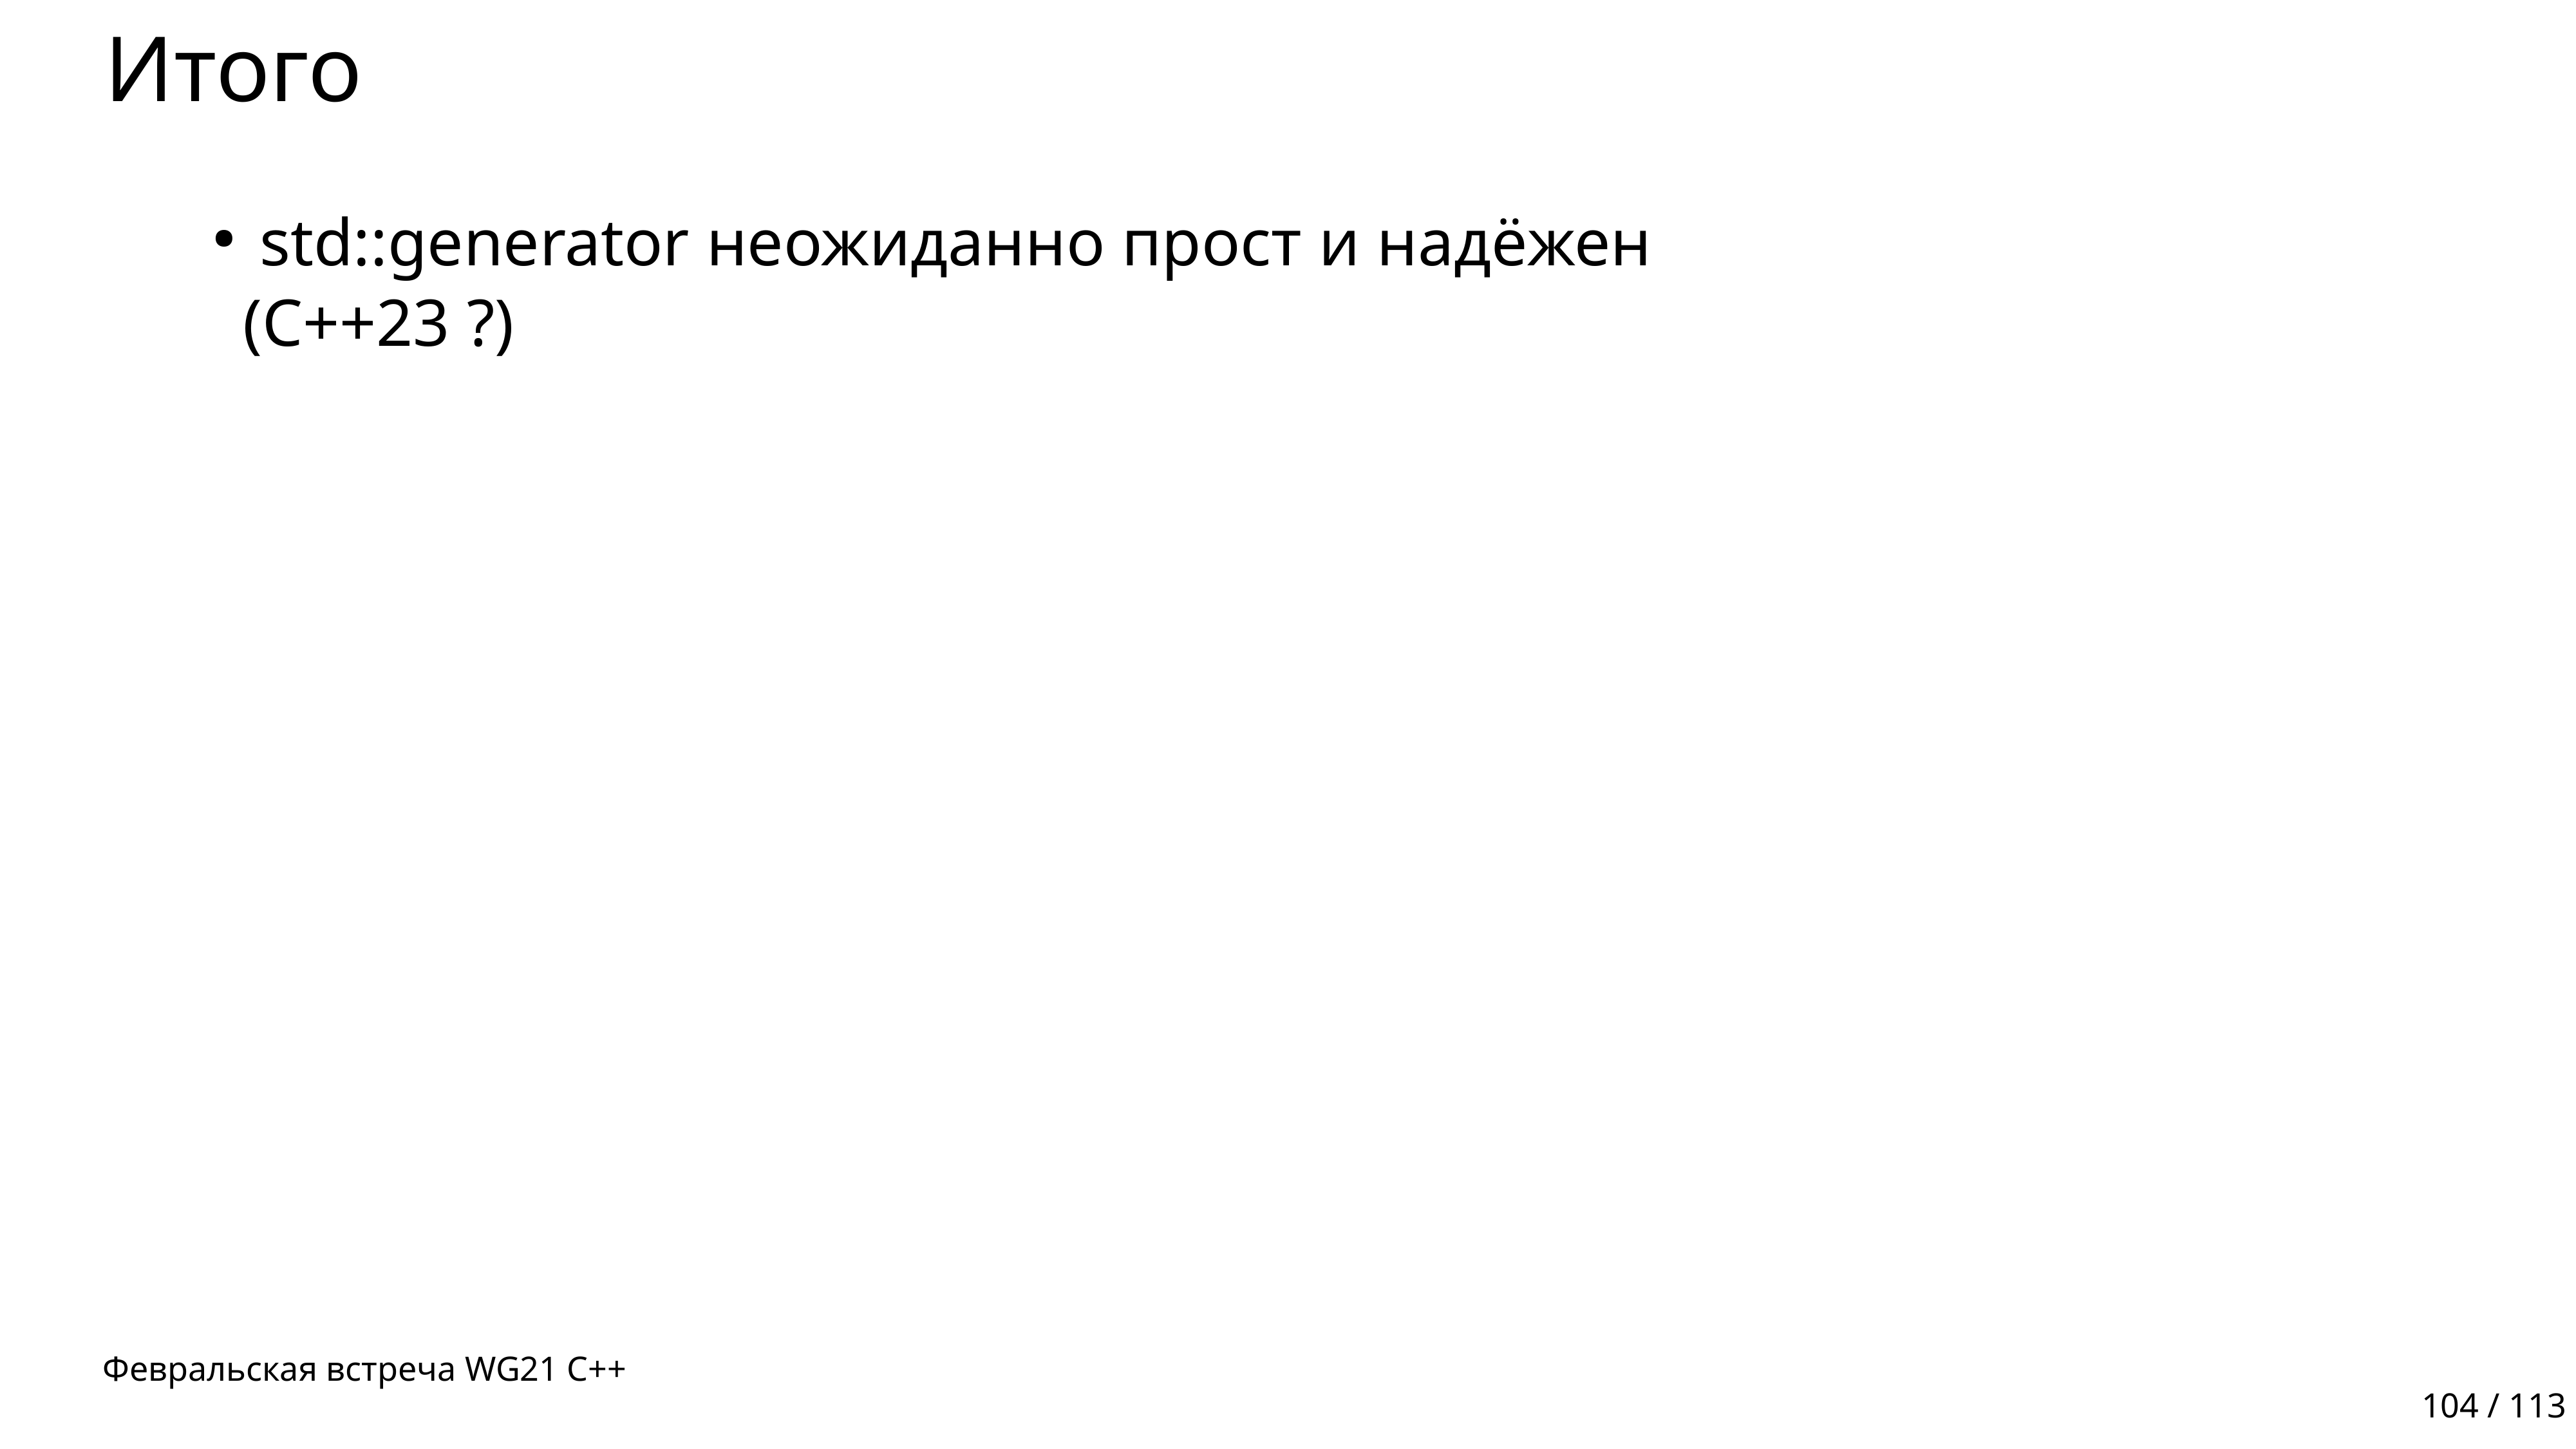

Итого
# std::generator неожиданно прост и надёжен (C++23 ?)
Февральская встреча WG21 C++